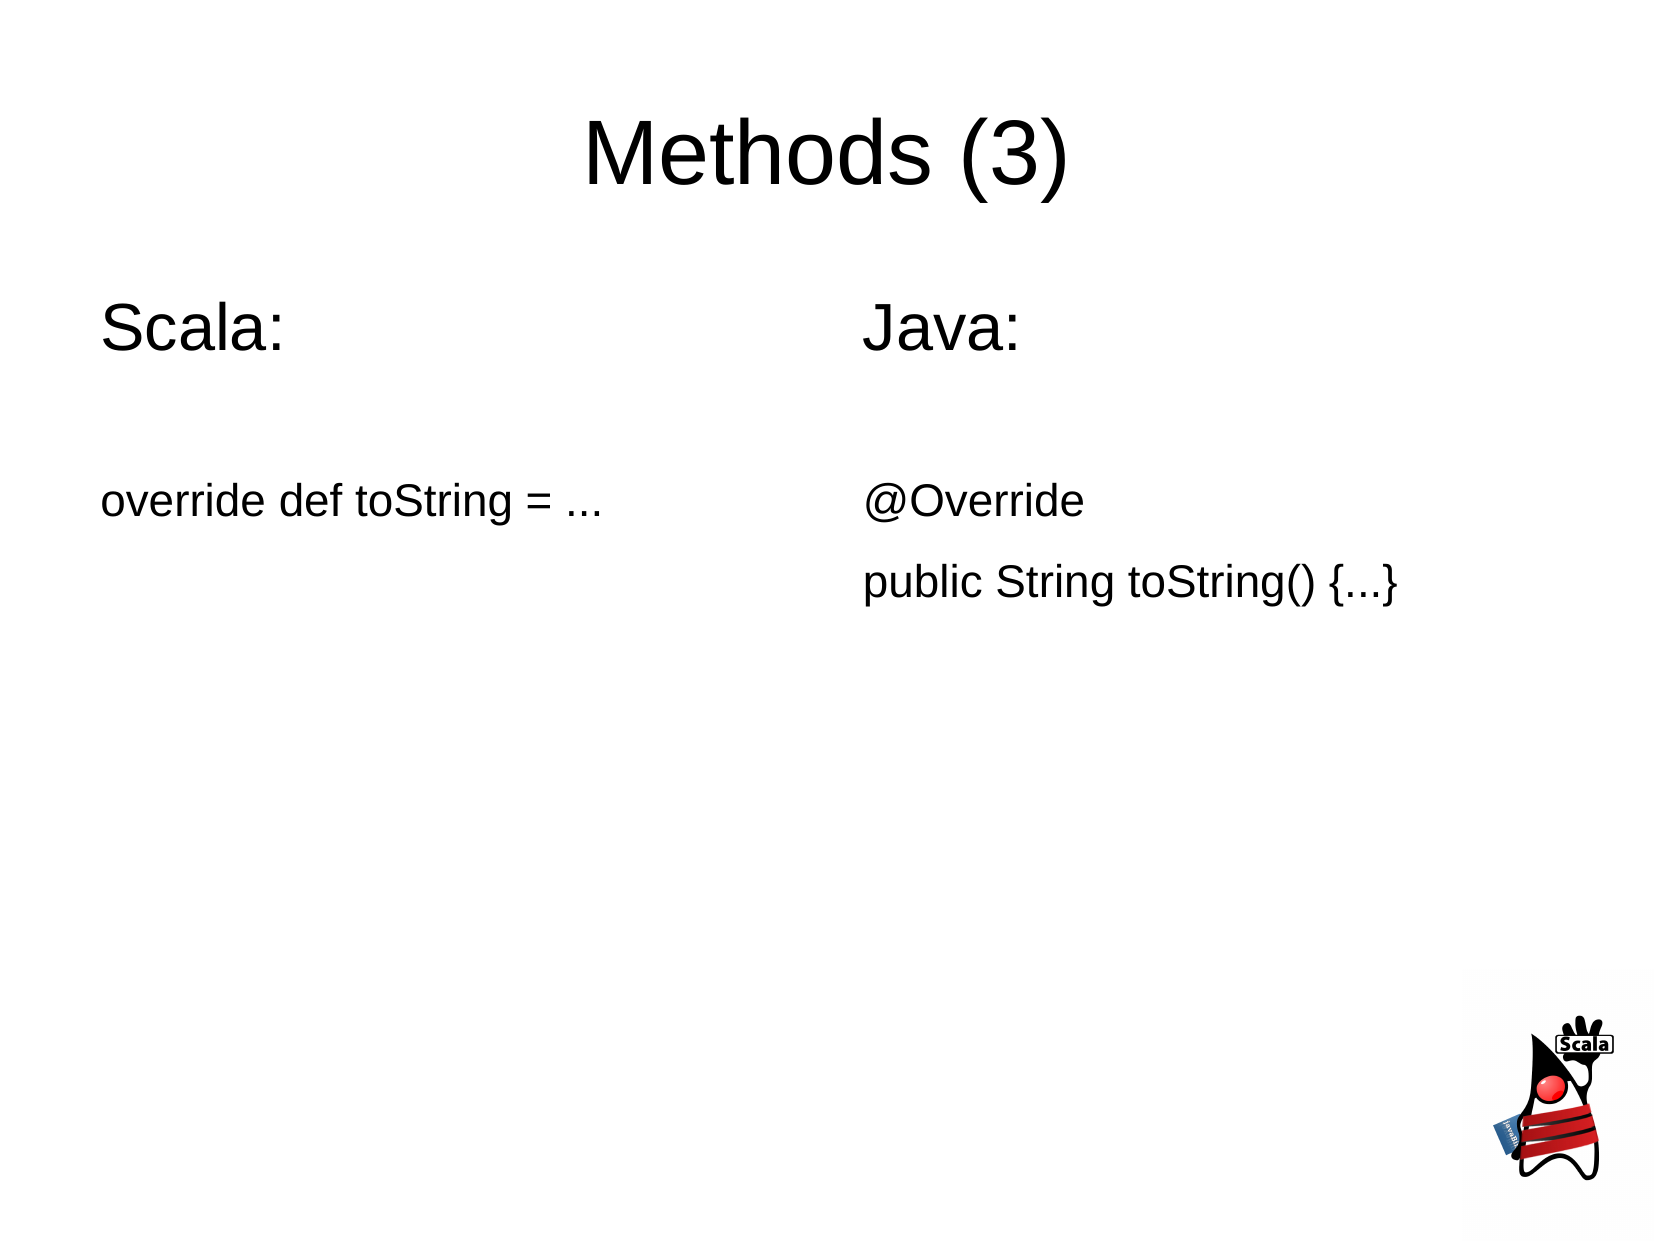

# Methods (3)
Scala:
override def toString = ...
Java:
@Override
public String toString() {...}